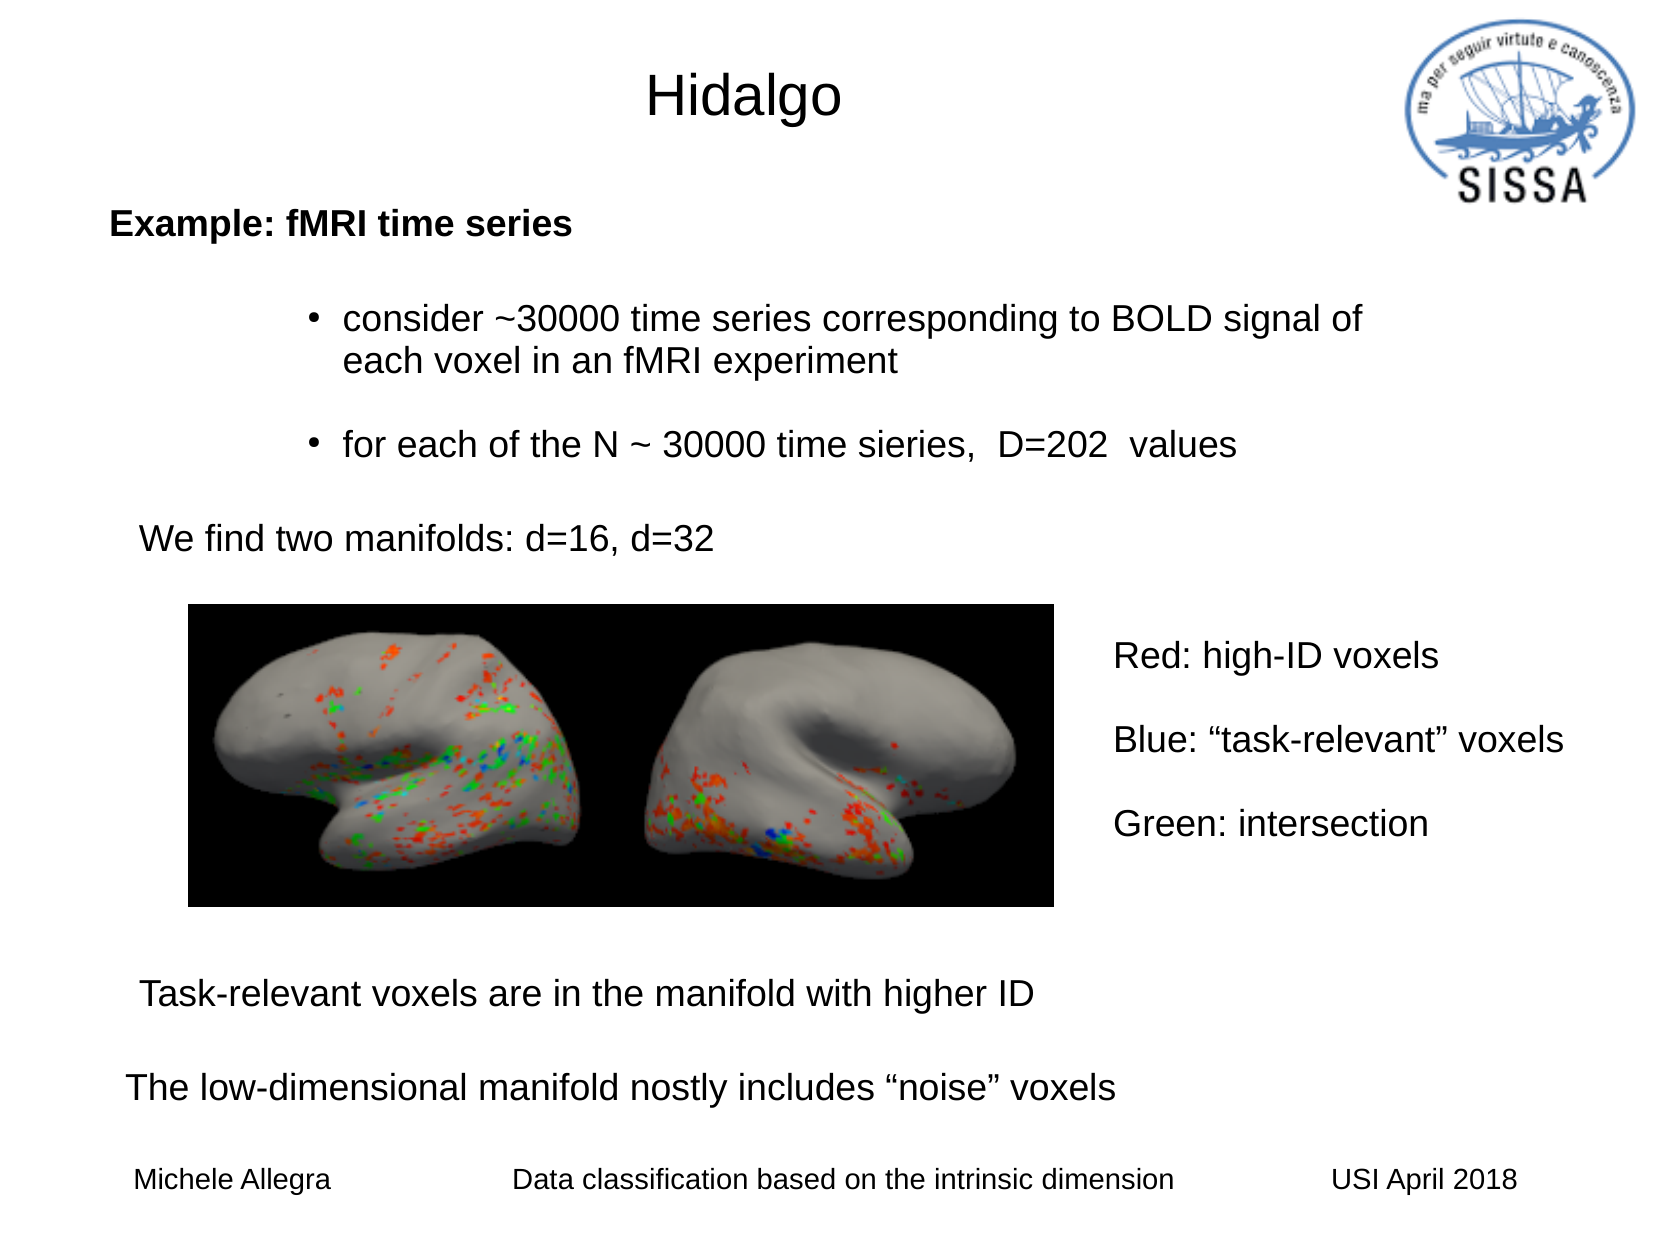

# Hidalgo
Example: fMRI time series
consider ~30000 time series corresponding to BOLD signal of each voxel in an fMRI experiment
for each of the N ~ 30000 time sieries, D=202 values
We find two manifolds: d=16, d=32
Red: high-ID voxels
Blue: “task-relevant” voxels
Green: intersection
Task-relevant voxels are in the manifold with higher ID
The low-dimensional manifold nostly includes “noise” voxels
Michele Allegra Data classification based on the intrinsic dimension USI April 2018